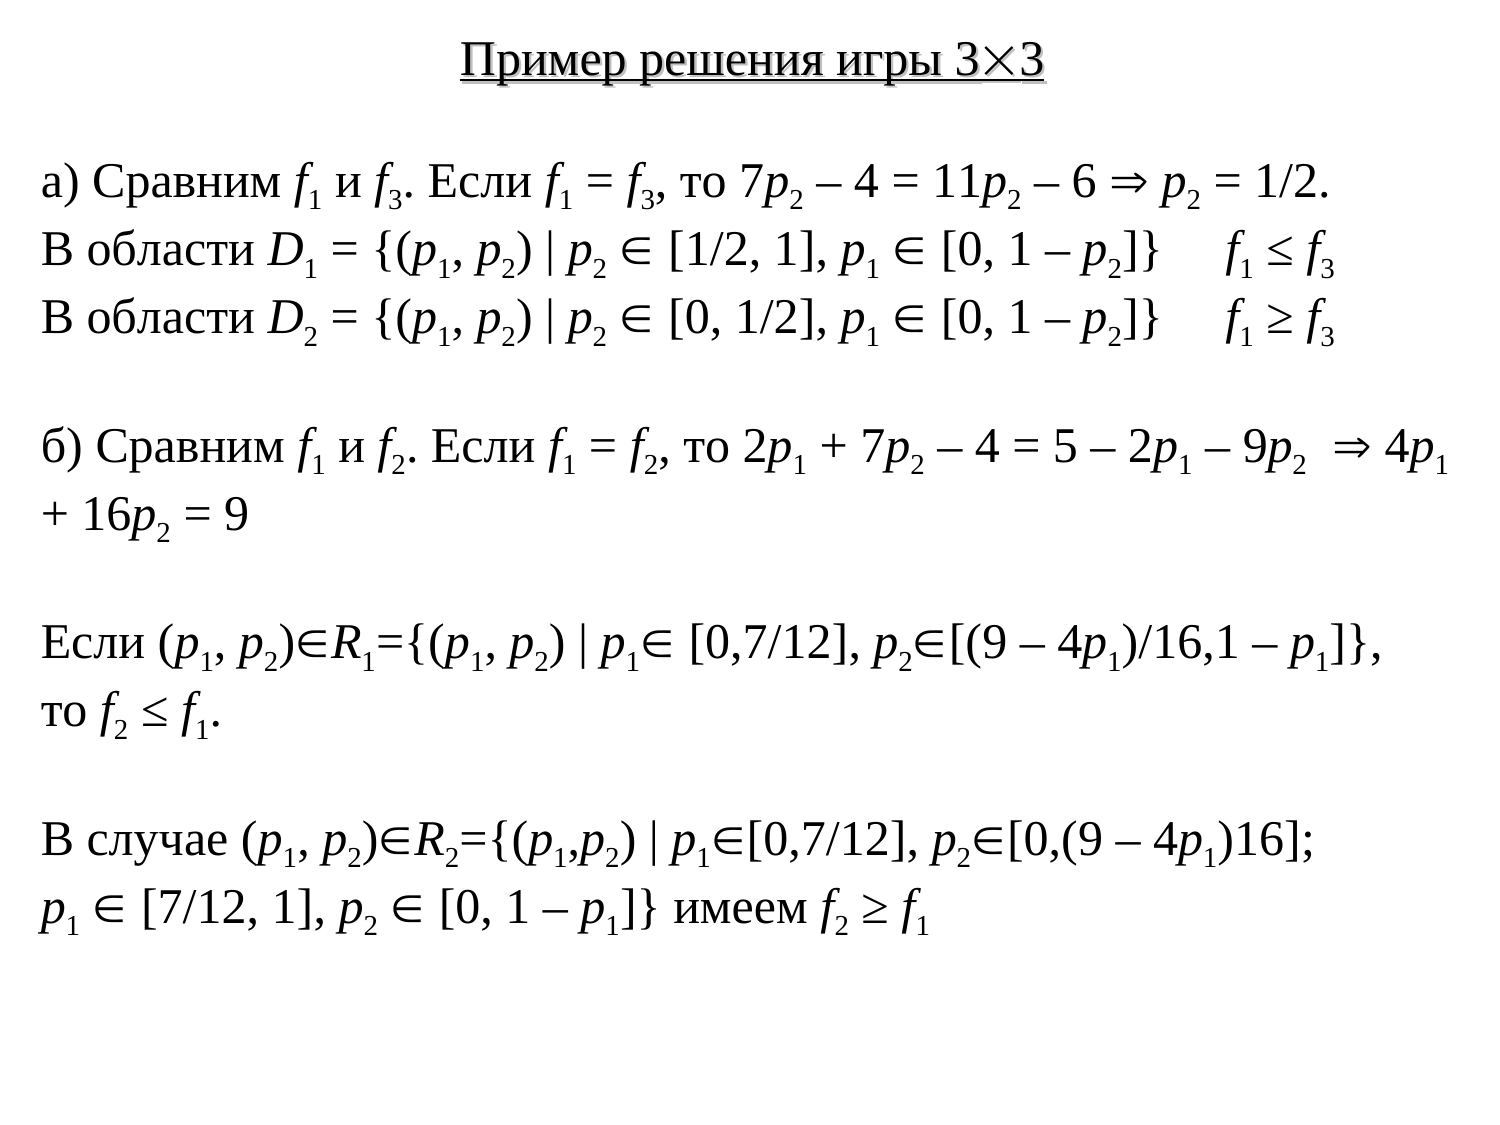

Пример решения игры 33
а) Сравним f1 и f3. Если f1 = f3, то 7p2 – 4 = 11p2 – 6  p2 = 1/2.
В области D1 = {(p1, p2) | p2  [1/2, 1], p1  [0, 1 – p2]} f1 ≤ f3
В области D2 = {(p1, p2) | p2  [0, 1/2], p1  [0, 1 – p2]} f1 ≥ f3
б) Сравним f1 и f2. Если f1 = f2, то 2p1 + 7p2 – 4 = 5 – 2p1 – 9p2  4p1 + 16p2 = 9
Если (p1, p2)R1={(p1, p2) | p1 [0,7/12], p2[(9 – 4p1)/16,1 – p1]},
то f2 ≤ f1.
В случае (p1, p2)R2={(p1,p2) | p1[0,7/12], p2[0,(9 – 4p1)16];
p1  [7/12, 1], p2  [0, 1 – p1]} имеем f2 ≥ f1